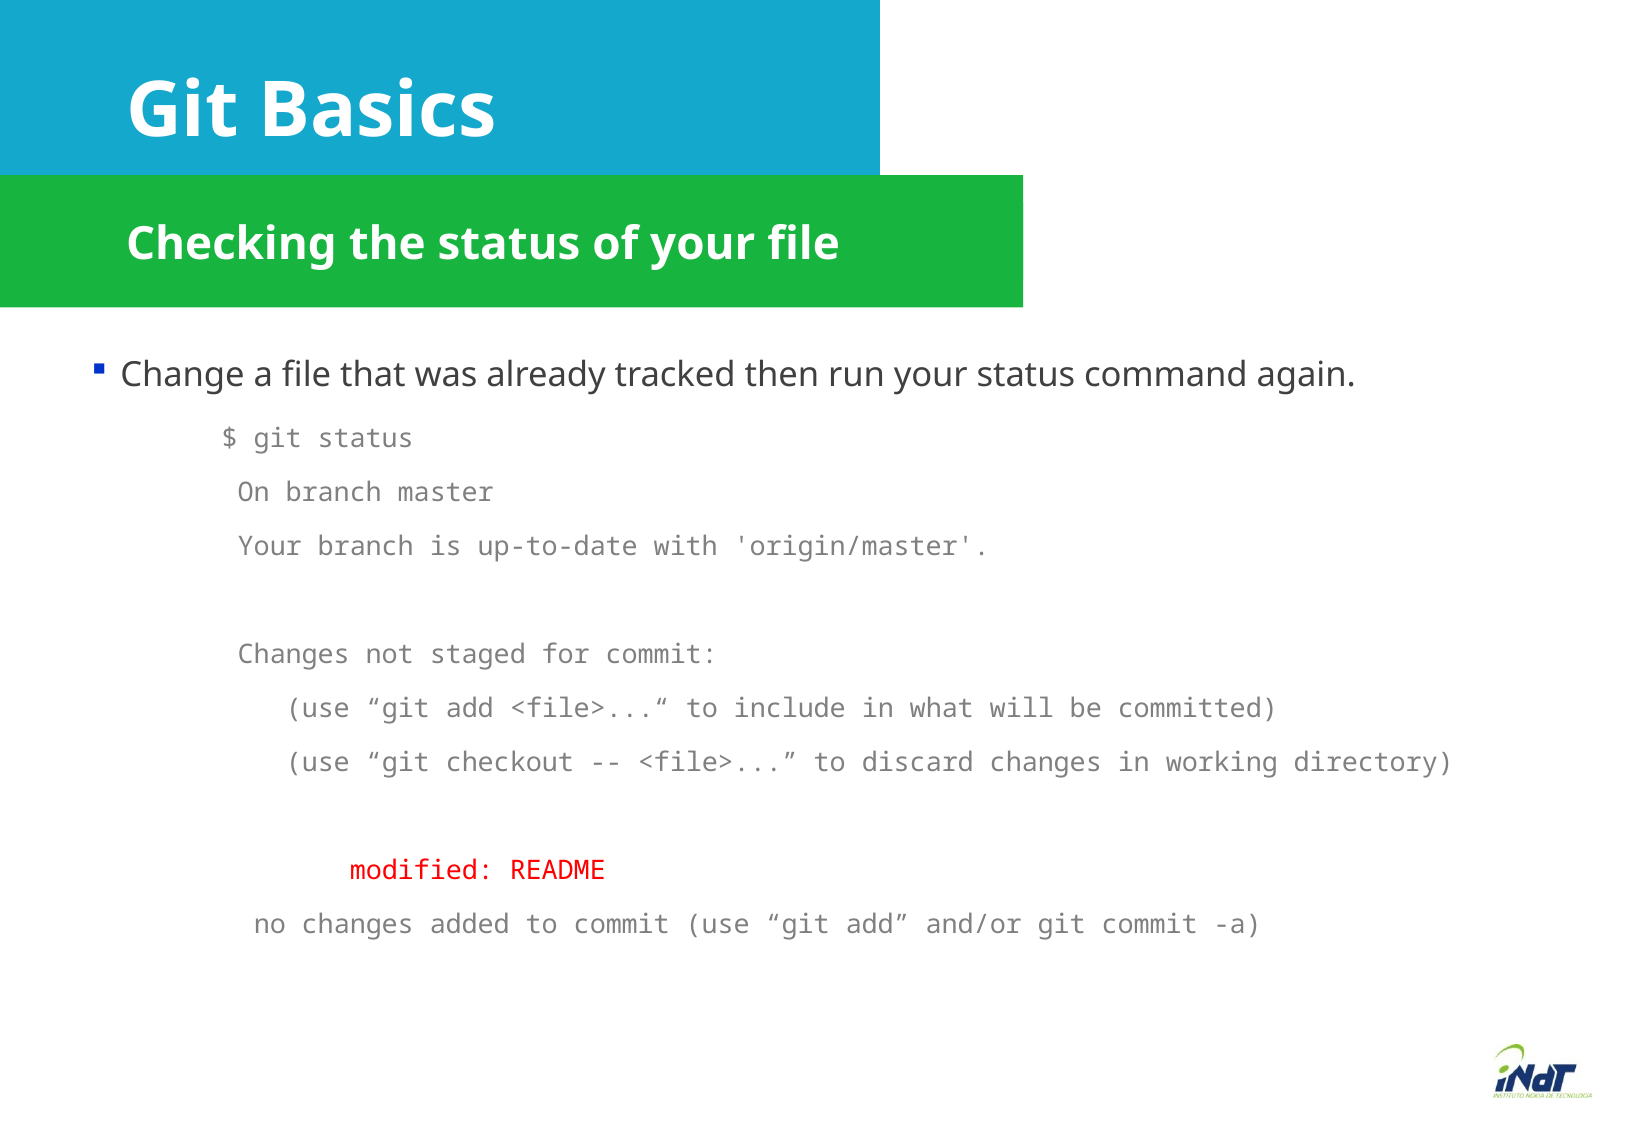

# Git Basics
Checking the status of your file
Change a file that was already tracked then run your status command again.
$ git status
 On branch master
 Your branch is up-to-date with 'origin/master'.
 Changes not staged for commit:
 (use “git add <file>...“ to include in what will be committed)
 (use “git checkout -- <file>...” to discard changes in working directory)
 modified: README
 no changes added to commit (use “git add” and/or git commit -a)